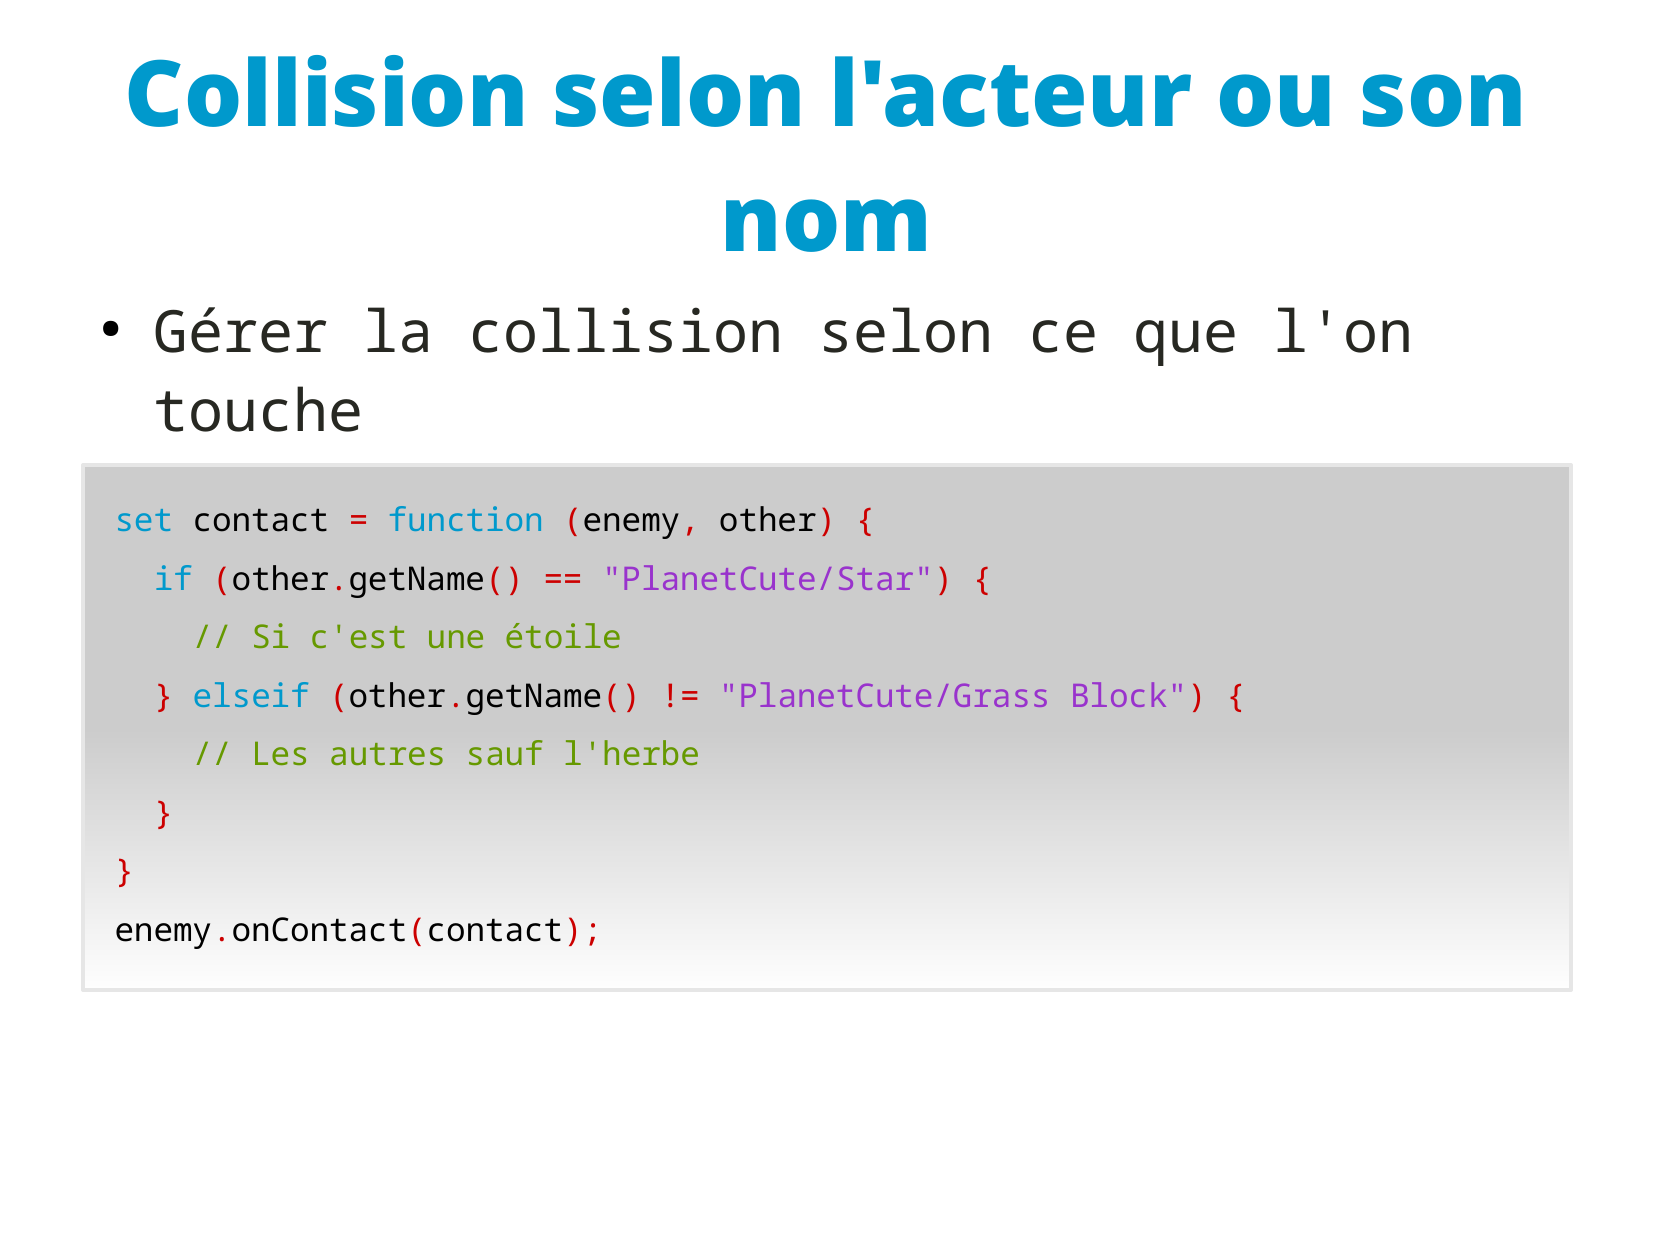

# Collision selon l'acteur ou son nom
Gérer la collision selon ce que l'on touche
set contact = function (enemy, other) {
 if (other.getName() == "PlanetCute/Star") {
 // Si c'est une étoile
 } elseif (other.getName() != "PlanetCute/Grass Block") {
 // Les autres sauf l'herbe
 }
}
enemy.onContact(contact);